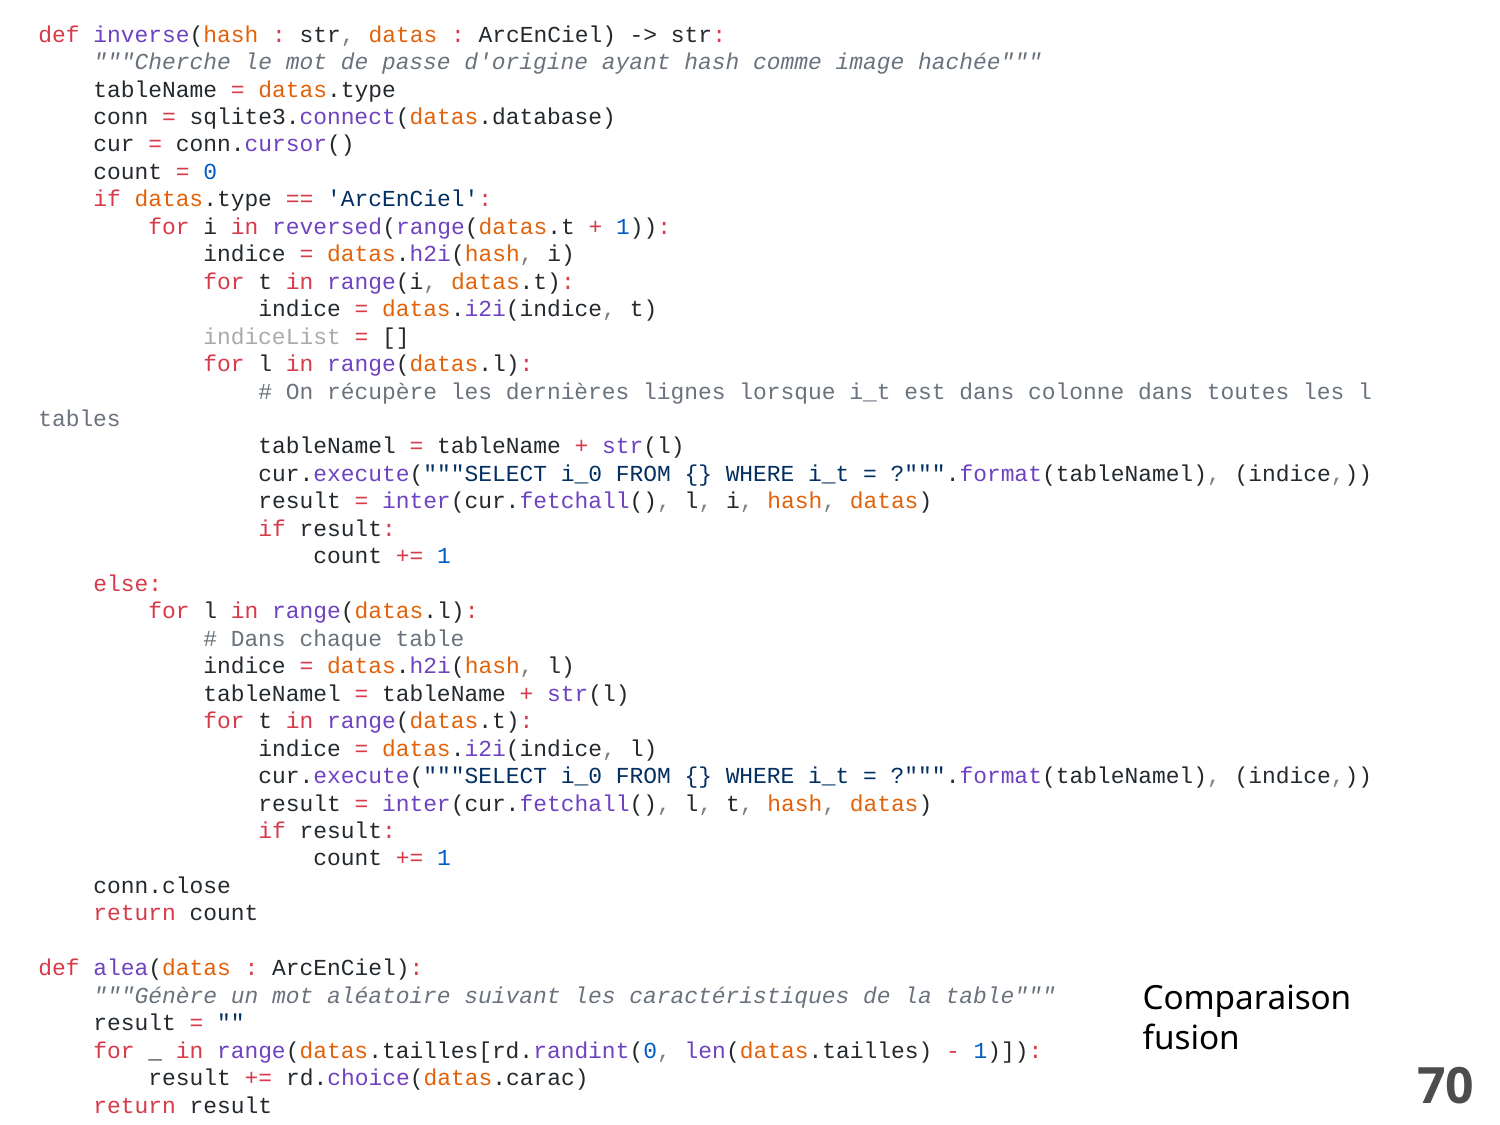

def inverse(hash : str, datas : ArcEnCiel) -> str:
 """Cherche le mot de passe d'origine ayant hash comme image hachée"""
 tableName = datas.type
 conn = sqlite3.connect(datas.database)
 cur = conn.cursor()
 count = 0
 if datas.type == 'ArcEnCiel':
 for i in reversed(range(datas.t + 1)):
 indice = datas.h2i(hash, i)
 for t in range(i, datas.t):
 indice = datas.i2i(indice, t)
 indiceList = []
 for l in range(datas.l):
 # On récupère les dernières lignes lorsque i_t est dans colonne dans toutes les l tables
 tableNamel = tableName + str(l)
 cur.execute("""SELECT i_0 FROM {} WHERE i_t = ?""".format(tableNamel), (indice,))
 result = inter(cur.fetchall(), l, i, hash, datas)
 if result:
 count += 1
 else:
 for l in range(datas.l):
 # Dans chaque table
 indice = datas.h2i(hash, l)
 tableNamel = tableName + str(l)
 for t in range(datas.t):
 indice = datas.i2i(indice, l)
 cur.execute("""SELECT i_0 FROM {} WHERE i_t = ?""".format(tableNamel), (indice,))
 result = inter(cur.fetchall(), l, t, hash, datas)
 if result:
 count += 1
 conn.close
 return count
def alea(datas : ArcEnCiel):
 """Génère un mot aléatoire suivant les caractéristiques de la table"""
 result = ""
 for _ in range(datas.tailles[rd.randint(0, len(datas.tailles) - 1)]):
 result += rd.choice(datas.carac)
 return result
Comparaison fusion